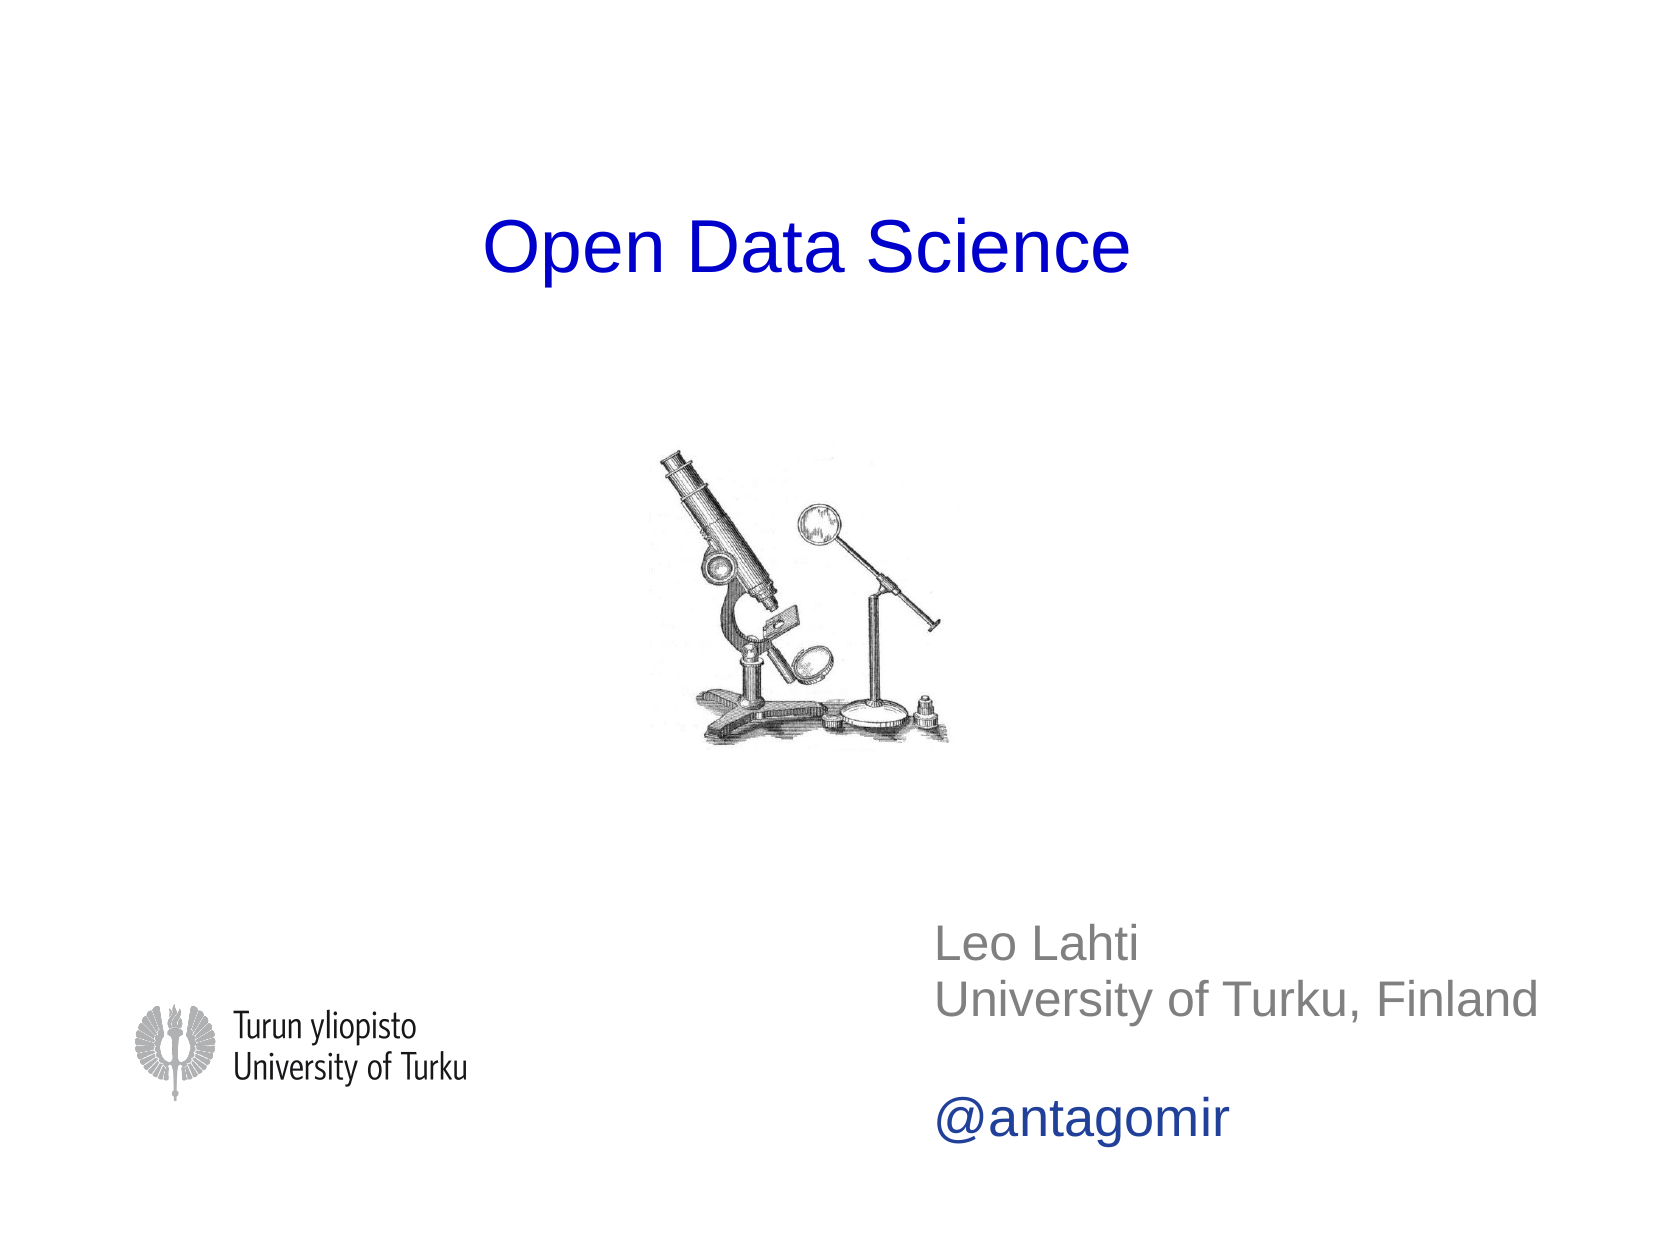

Open Data Science
# Leo Lahti
University of Turku, Finland
@antagomir